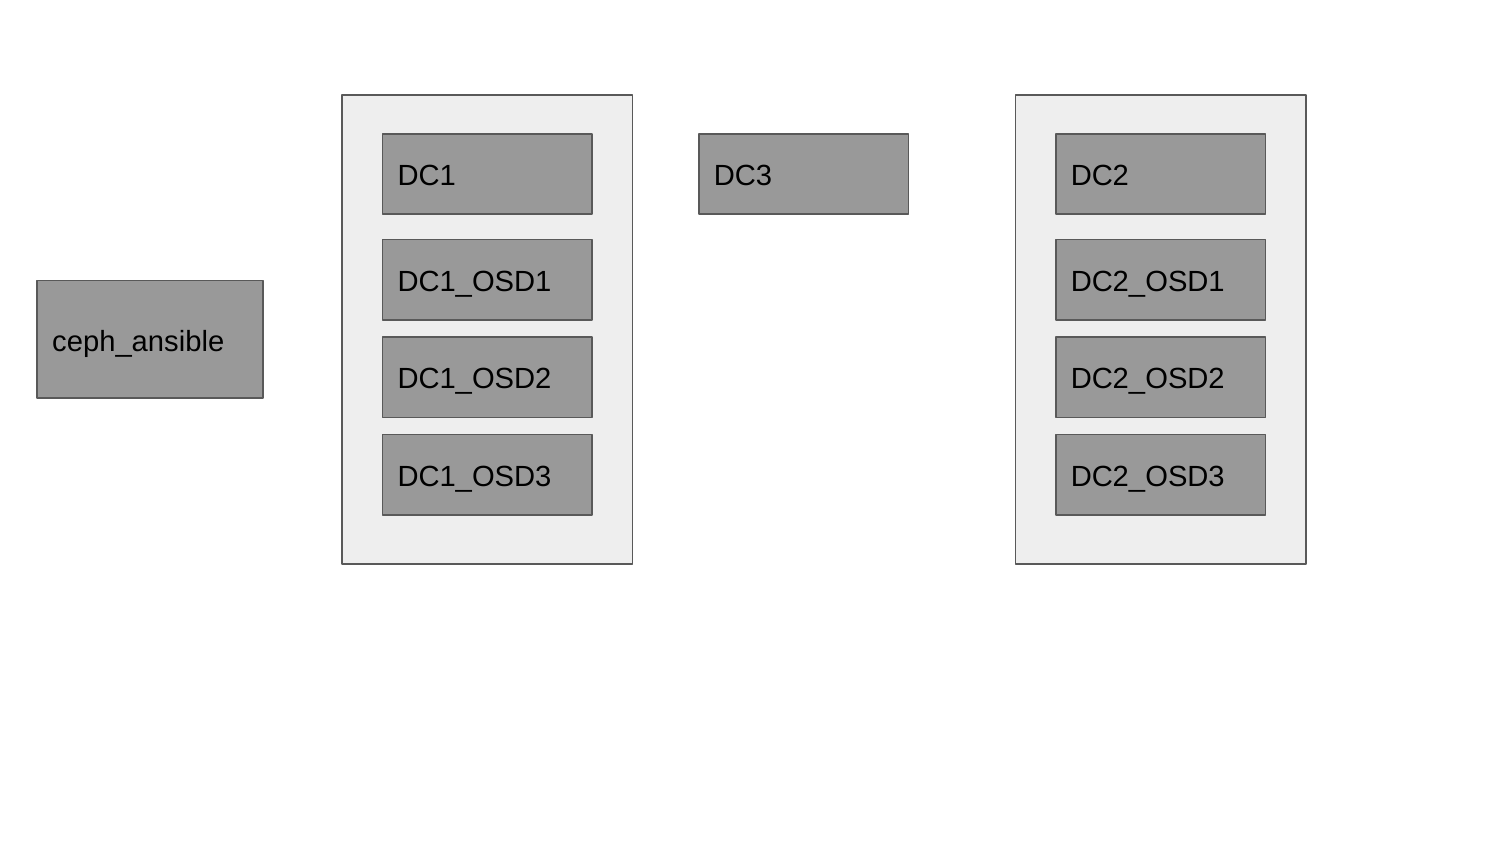

DC1
DC3
DC2
DC1_OSD1
DC2_OSD1
ceph_ansible
DC1_OSD2
DC2_OSD2
DC1_OSD3
DC2_OSD3